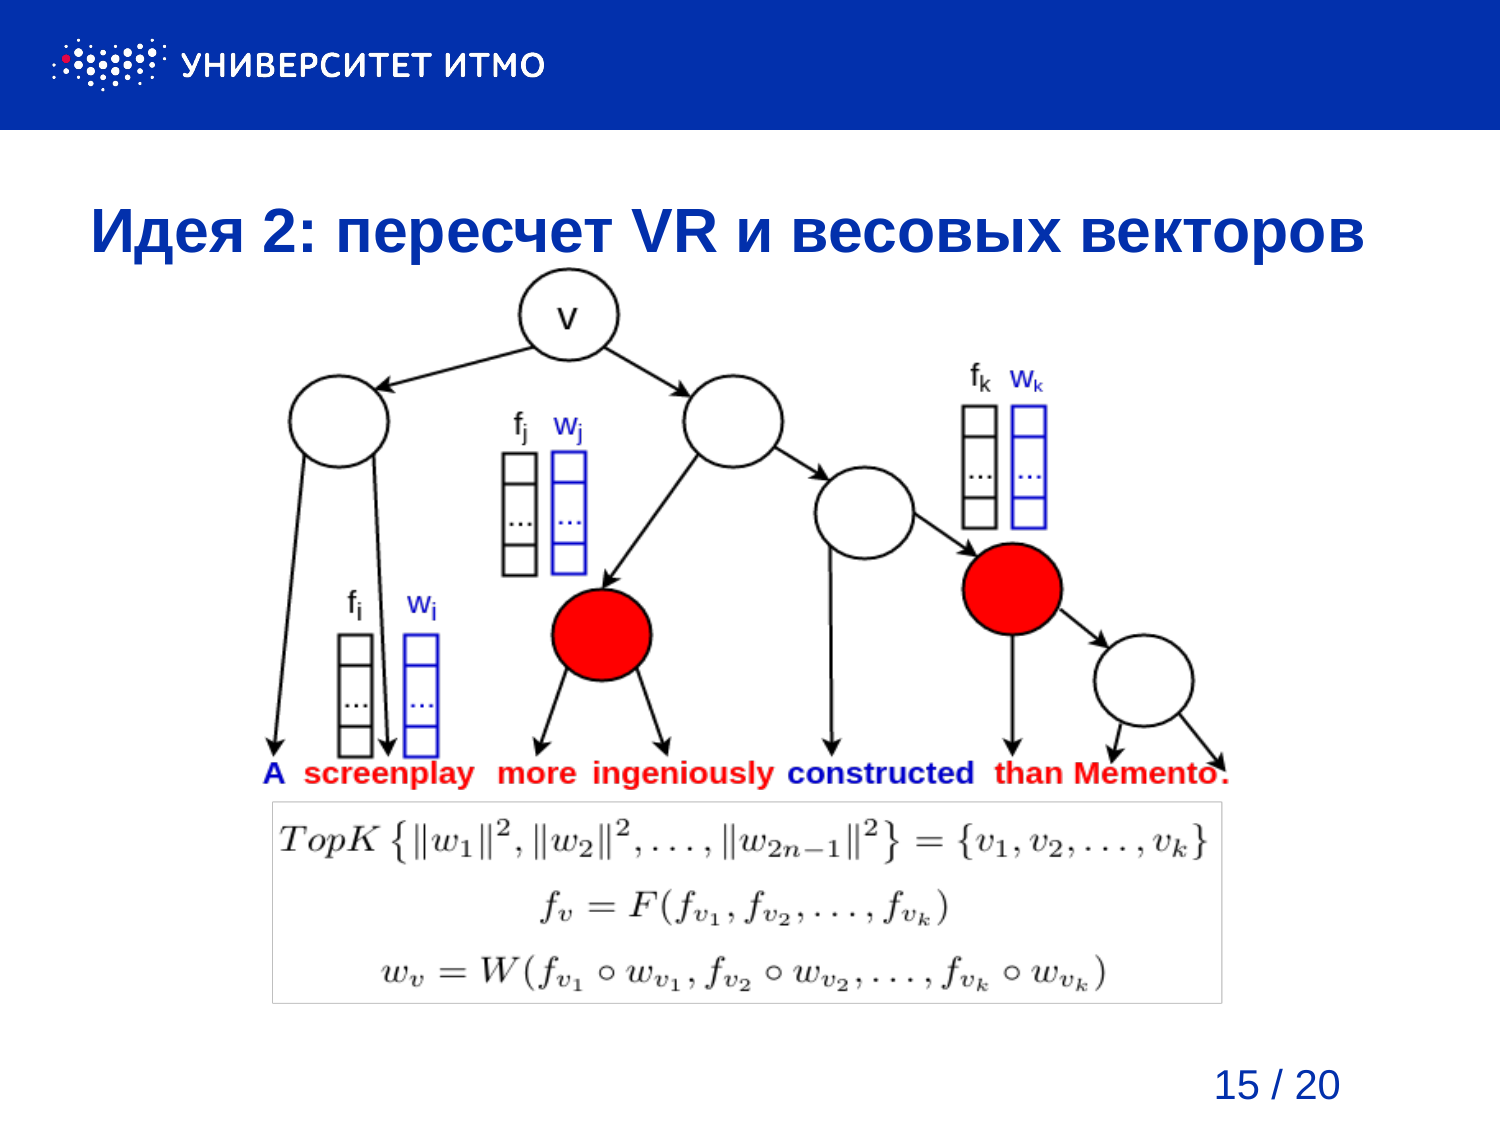

# Идея 2: пересчет VR и весовых векторов